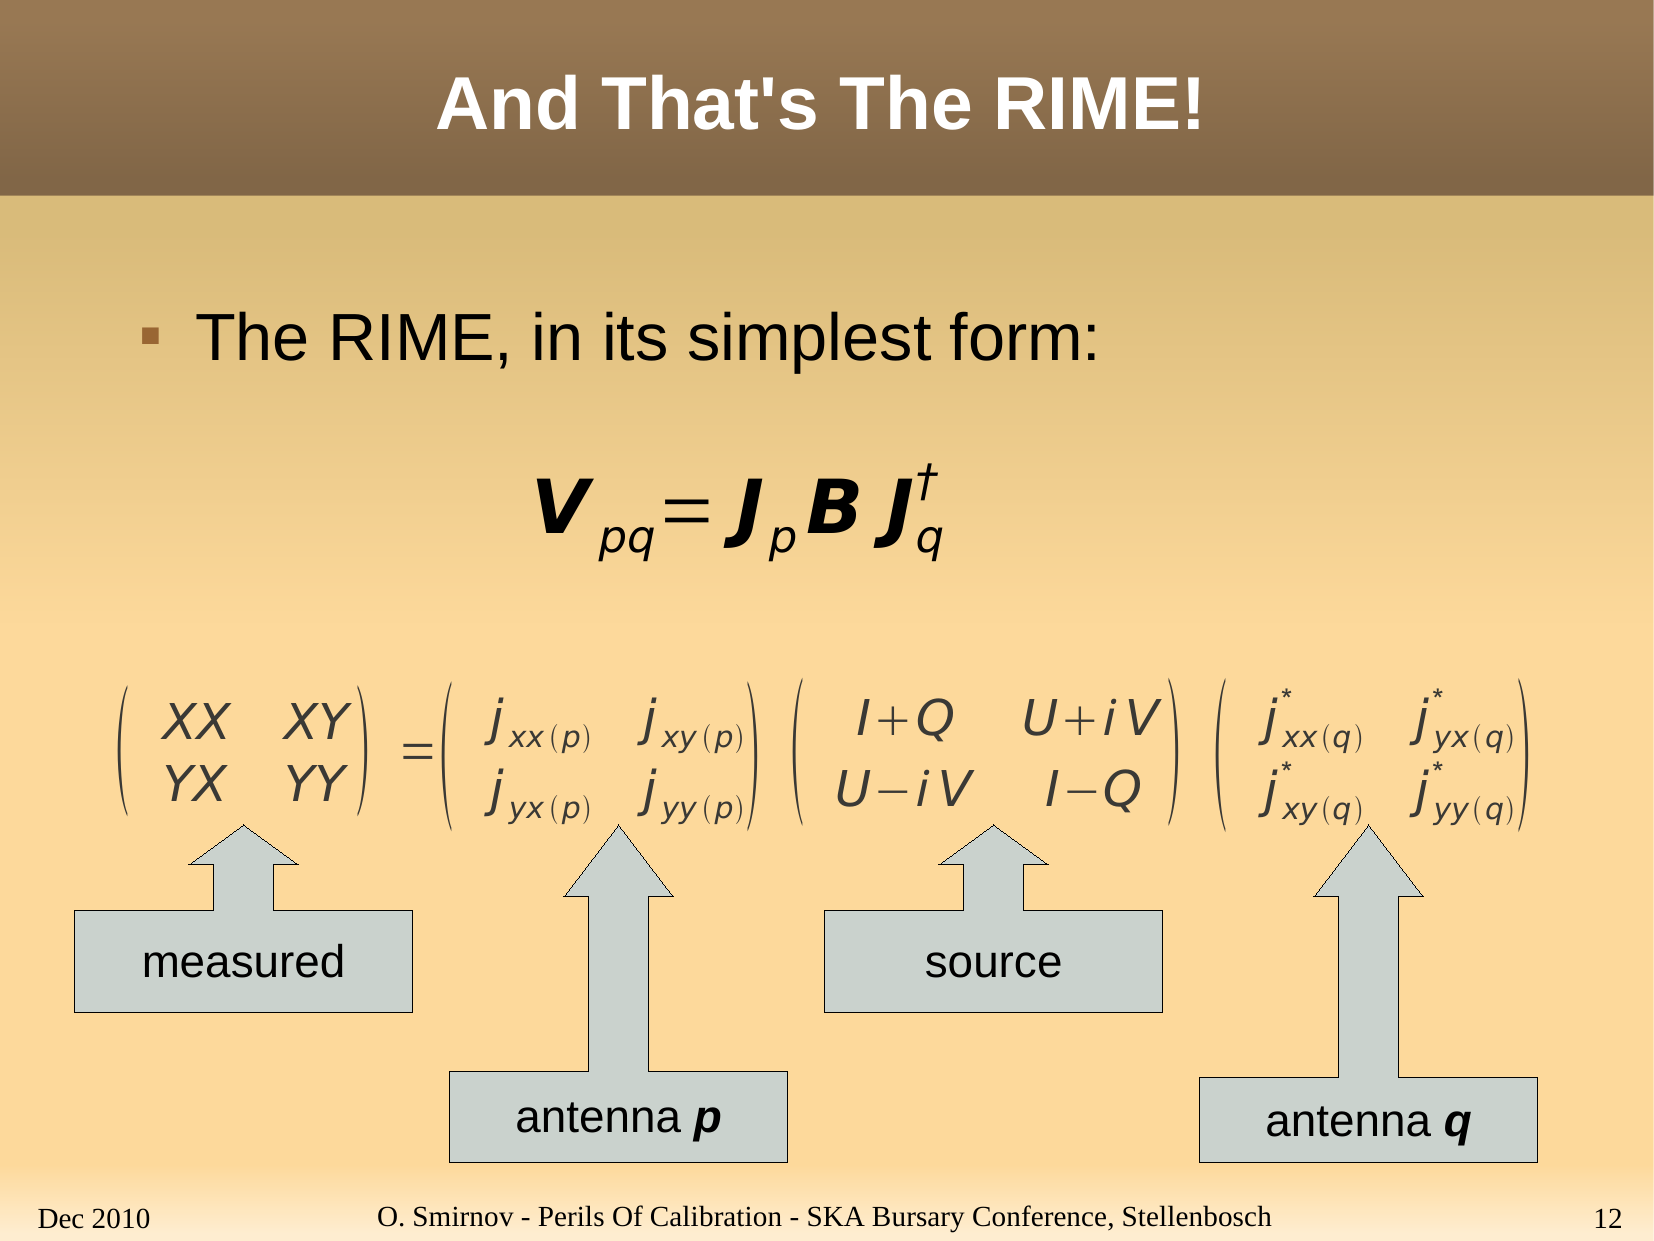

# And That's The RIME!
The RIME, in its simplest form:
measured
antenna p
source
antenna q
O. Smirnov - Perils Of Calibration - SKA Bursary Conference, Stellenbosch
Dec 2010
12